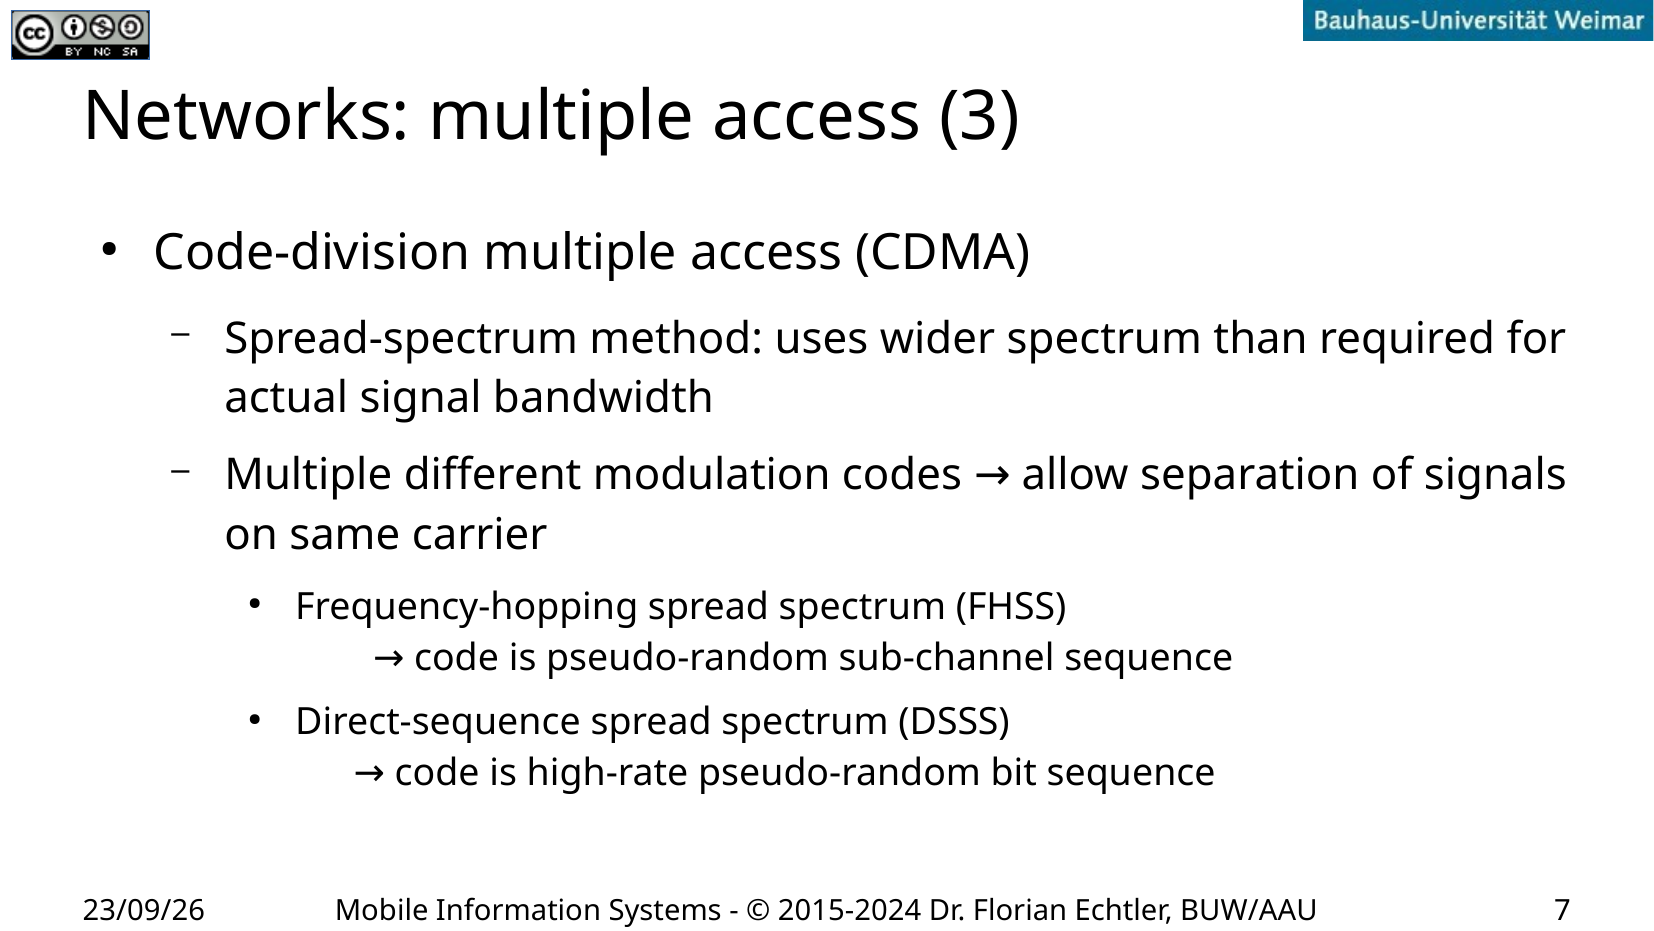

# Networks: multiple access (3)
Code-division multiple access (CDMA)
Spread-spectrum method: uses wider spectrum than required for actual signal bandwidth
Multiple different modulation codes → allow separation of signals on same carrier
Frequency-hopping spread spectrum (FHSS) → code is pseudo-random sub-channel sequence
Direct-sequence spread spectrum (DSSS) → code is high-rate pseudo-random bit sequence
Mobile Information Systems - © 2015-2024 Dr. Florian Echtler, BUW/AAU
7